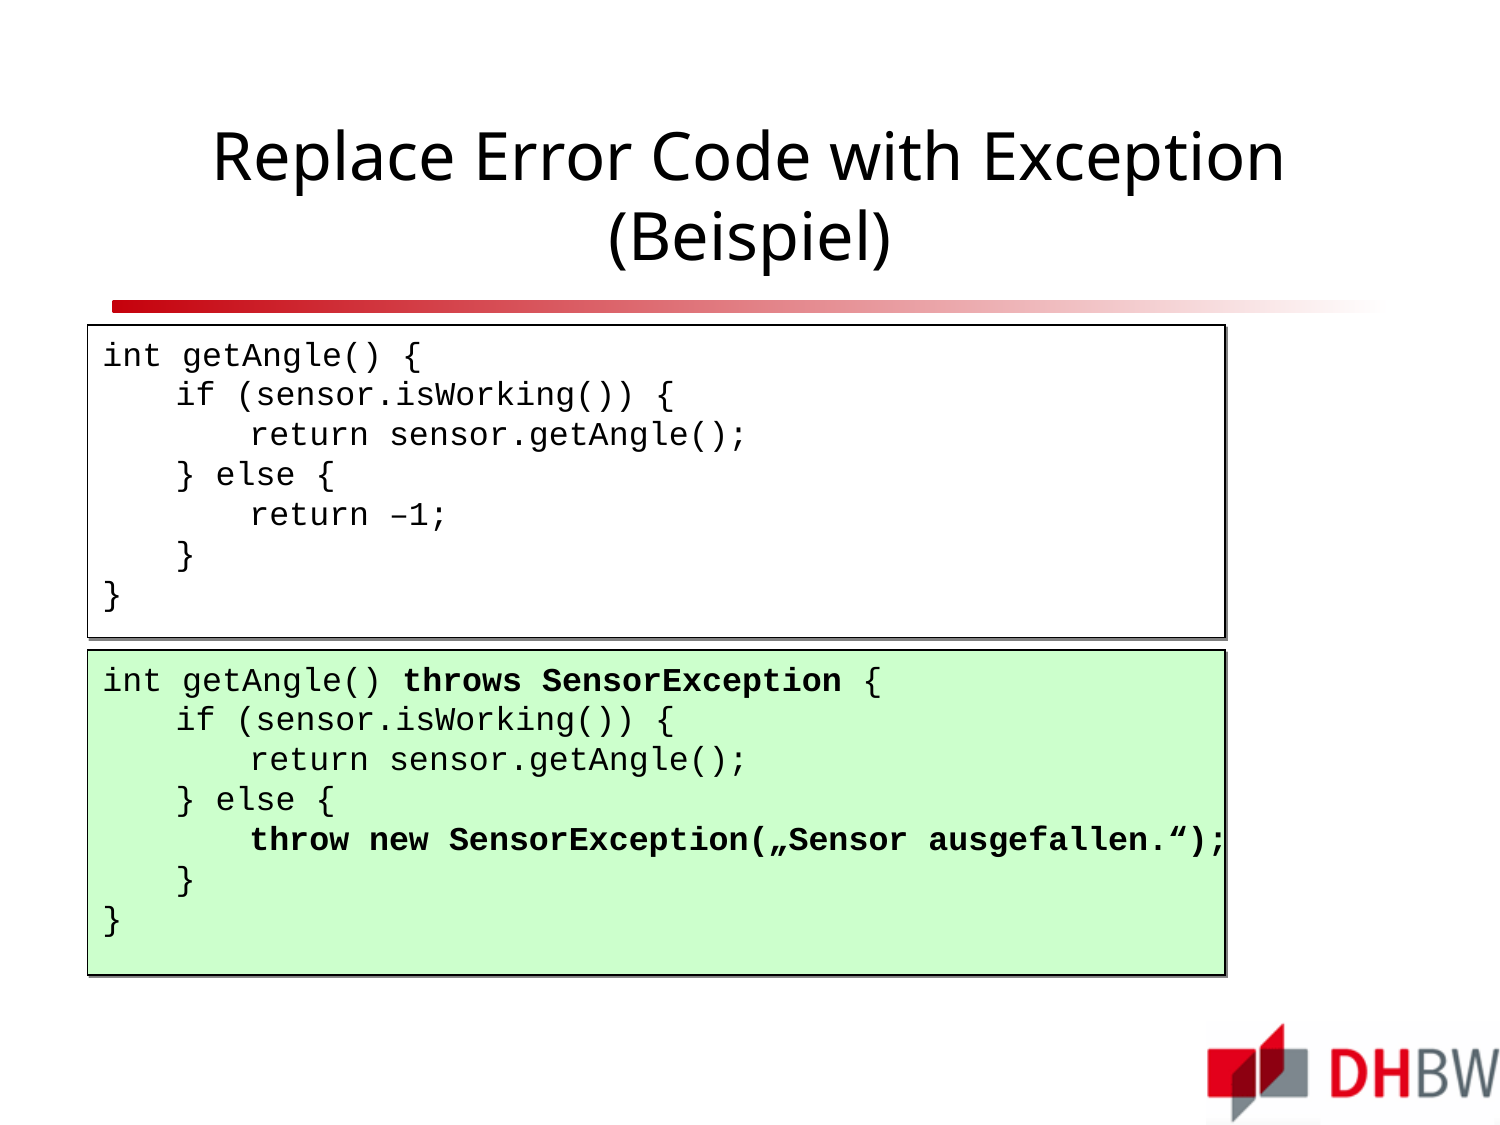

# Replace Error Code with Exception (Beispiel)
int getAngle() {
	if (sensor.isWorking()) {
		return sensor.getAngle();
	} else {
		return –1;
	}
}
int getAngle() throws SensorException {
	if (sensor.isWorking()) {
		return sensor.getAngle();
	} else {
		throw new SensorException(„Sensor ausgefallen.“);
	}
}